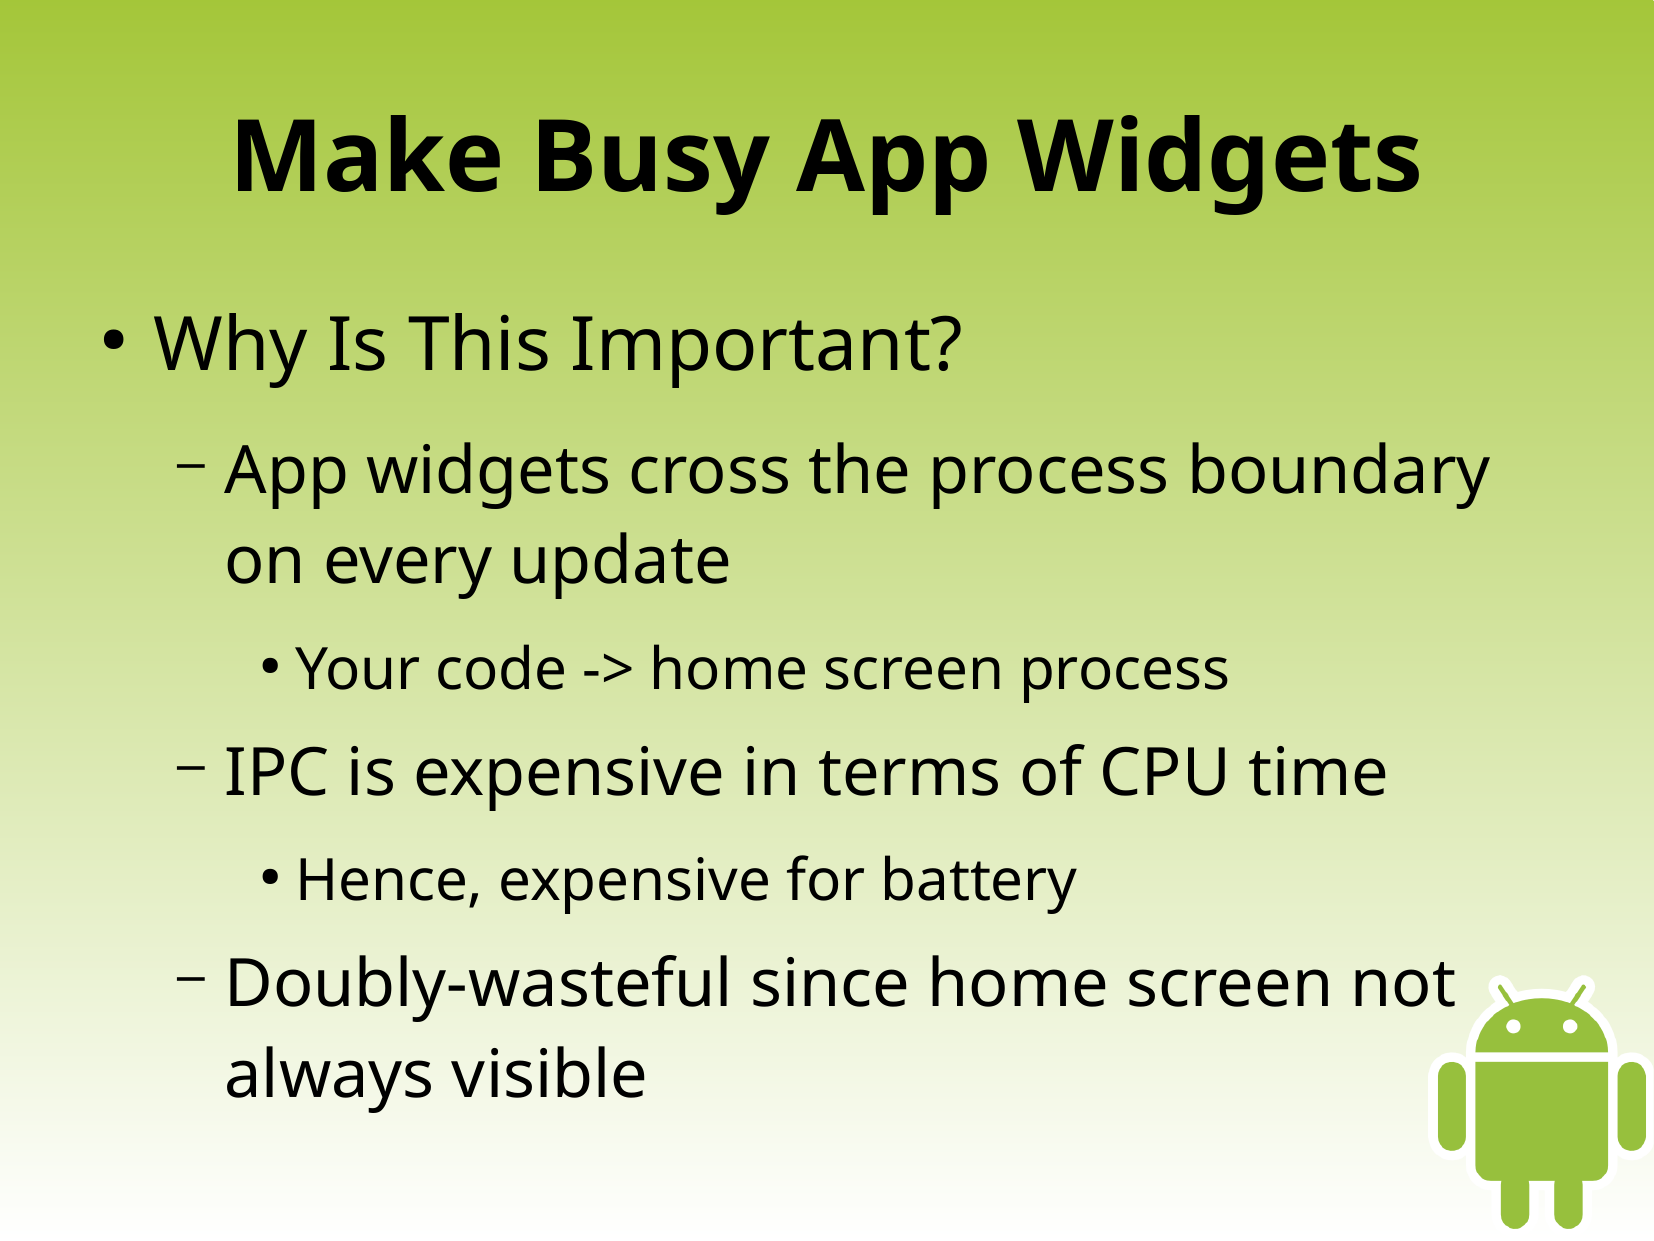

# Make Busy App Widgets
Why Is This Important?
App widgets cross the process boundary on every update
Your code -> home screen process
IPC is expensive in terms of CPU time
Hence, expensive for battery
Doubly-wasteful since home screen not always visible